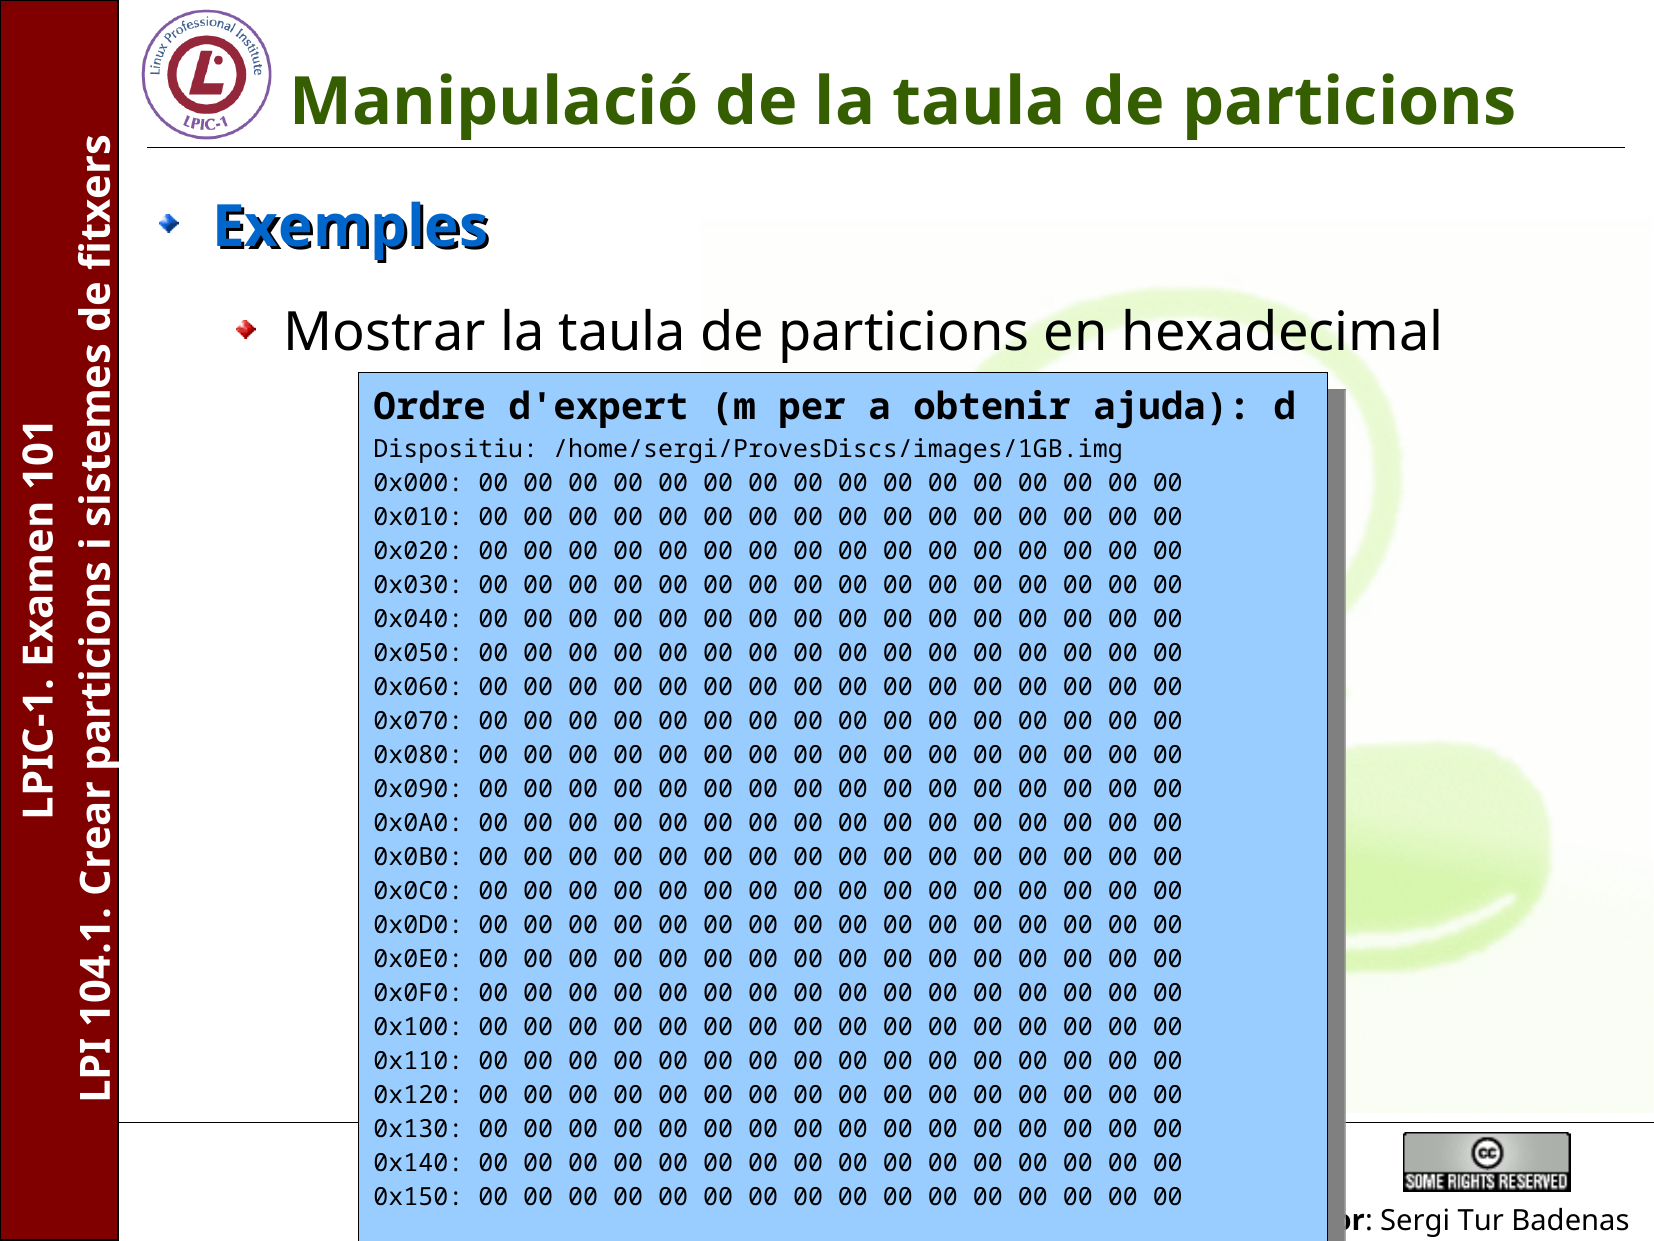

# Manipulació de la taula de particions
Exemples
Mostrar la taula de particions en hexadecimal
Ordre d'expert (m per a obtenir ajuda): d
Dispositiu: /home/sergi/ProvesDiscs/images/1GB.img
0x000: 00 00 00 00 00 00 00 00 00 00 00 00 00 00 00 00
0x010: 00 00 00 00 00 00 00 00 00 00 00 00 00 00 00 00
0x020: 00 00 00 00 00 00 00 00 00 00 00 00 00 00 00 00
0x030: 00 00 00 00 00 00 00 00 00 00 00 00 00 00 00 00
0x040: 00 00 00 00 00 00 00 00 00 00 00 00 00 00 00 00
0x050: 00 00 00 00 00 00 00 00 00 00 00 00 00 00 00 00
0x060: 00 00 00 00 00 00 00 00 00 00 00 00 00 00 00 00
0x070: 00 00 00 00 00 00 00 00 00 00 00 00 00 00 00 00
0x080: 00 00 00 00 00 00 00 00 00 00 00 00 00 00 00 00
0x090: 00 00 00 00 00 00 00 00 00 00 00 00 00 00 00 00
0x0A0: 00 00 00 00 00 00 00 00 00 00 00 00 00 00 00 00
0x0B0: 00 00 00 00 00 00 00 00 00 00 00 00 00 00 00 00
0x0C0: 00 00 00 00 00 00 00 00 00 00 00 00 00 00 00 00
0x0D0: 00 00 00 00 00 00 00 00 00 00 00 00 00 00 00 00
0x0E0: 00 00 00 00 00 00 00 00 00 00 00 00 00 00 00 00
0x0F0: 00 00 00 00 00 00 00 00 00 00 00 00 00 00 00 00
0x100: 00 00 00 00 00 00 00 00 00 00 00 00 00 00 00 00
0x110: 00 00 00 00 00 00 00 00 00 00 00 00 00 00 00 00
0x120: 00 00 00 00 00 00 00 00 00 00 00 00 00 00 00 00
0x130: 00 00 00 00 00 00 00 00 00 00 00 00 00 00 00 00
0x140: 00 00 00 00 00 00 00 00 00 00 00 00 00 00 00 00
0x150: 00 00 00 00 00 00 00 00 00 00 00 00 00 00 00 00
...